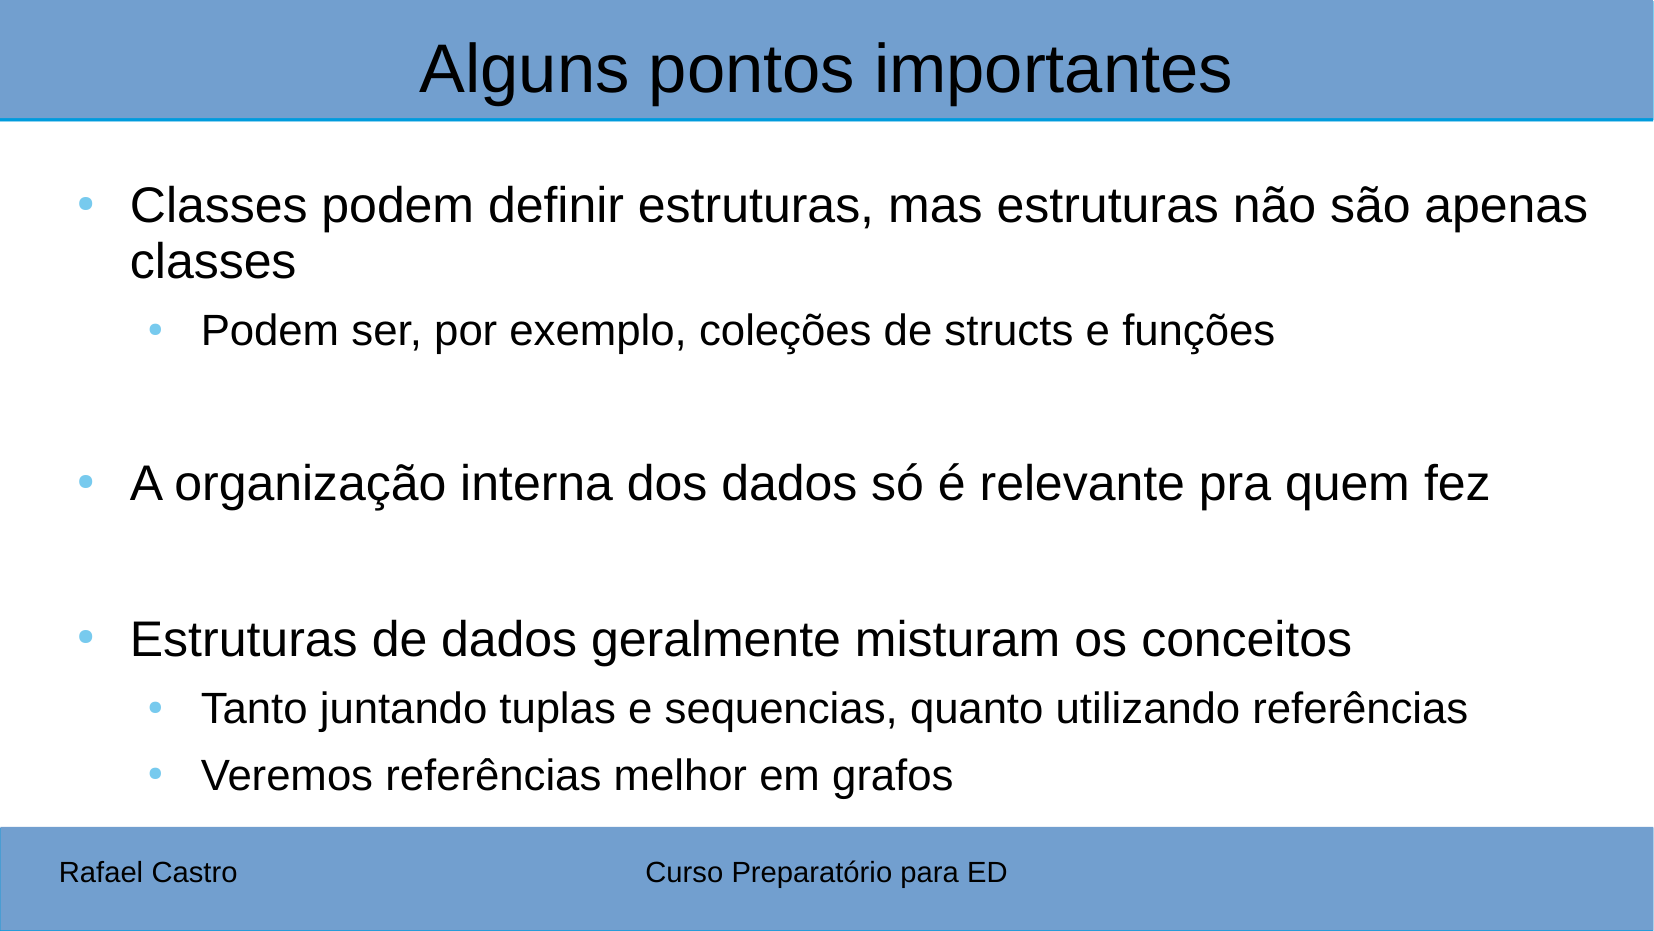

# Alguns pontos importantes
Classes podem definir estruturas, mas estruturas não são apenas classes
Podem ser, por exemplo, coleções de structs e funções
A organização interna dos dados só é relevante pra quem fez
Estruturas de dados geralmente misturam os conceitos
Tanto juntando tuplas e sequencias, quanto utilizando referências
Veremos referências melhor em grafos
Curso Preparatório para ED